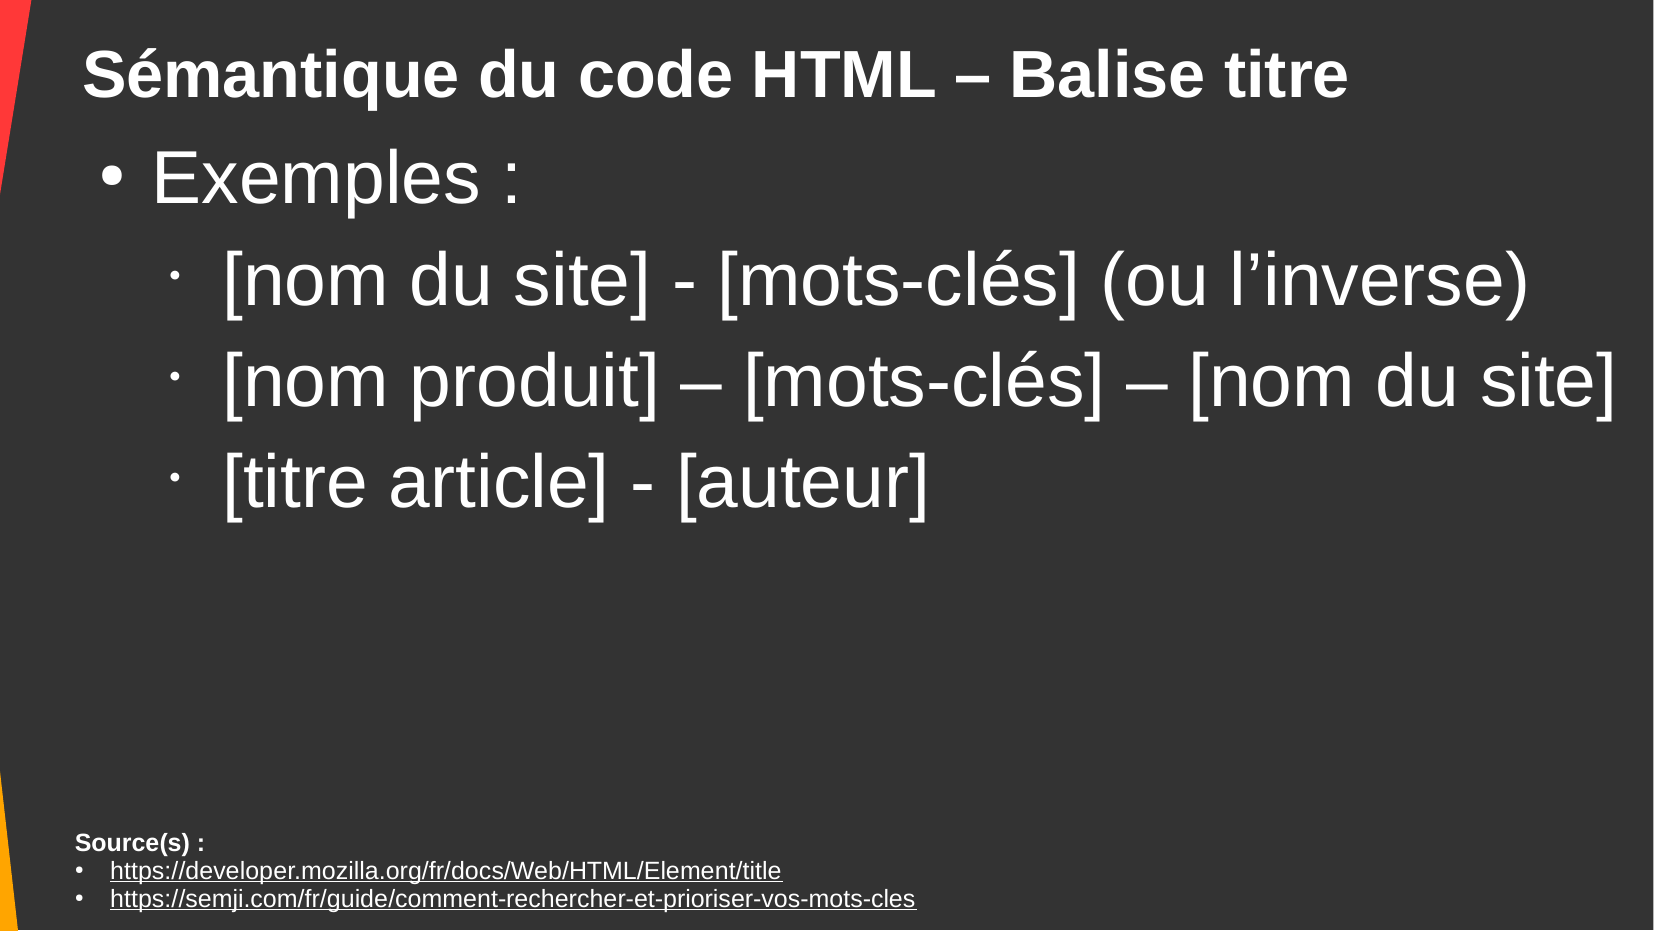

# Sémantique du code HTML – Balise titre
Exemples :
[nom du site] - [mots-clés] (ou l’inverse)
[nom produit] – [mots-clés] – [nom du site]
[titre article] - [auteur]
Source(s) :
https://developer.mozilla.org/fr/docs/Web/HTML/Element/title
https://semji.com/fr/guide/comment-rechercher-et-prioriser-vos-mots-cles